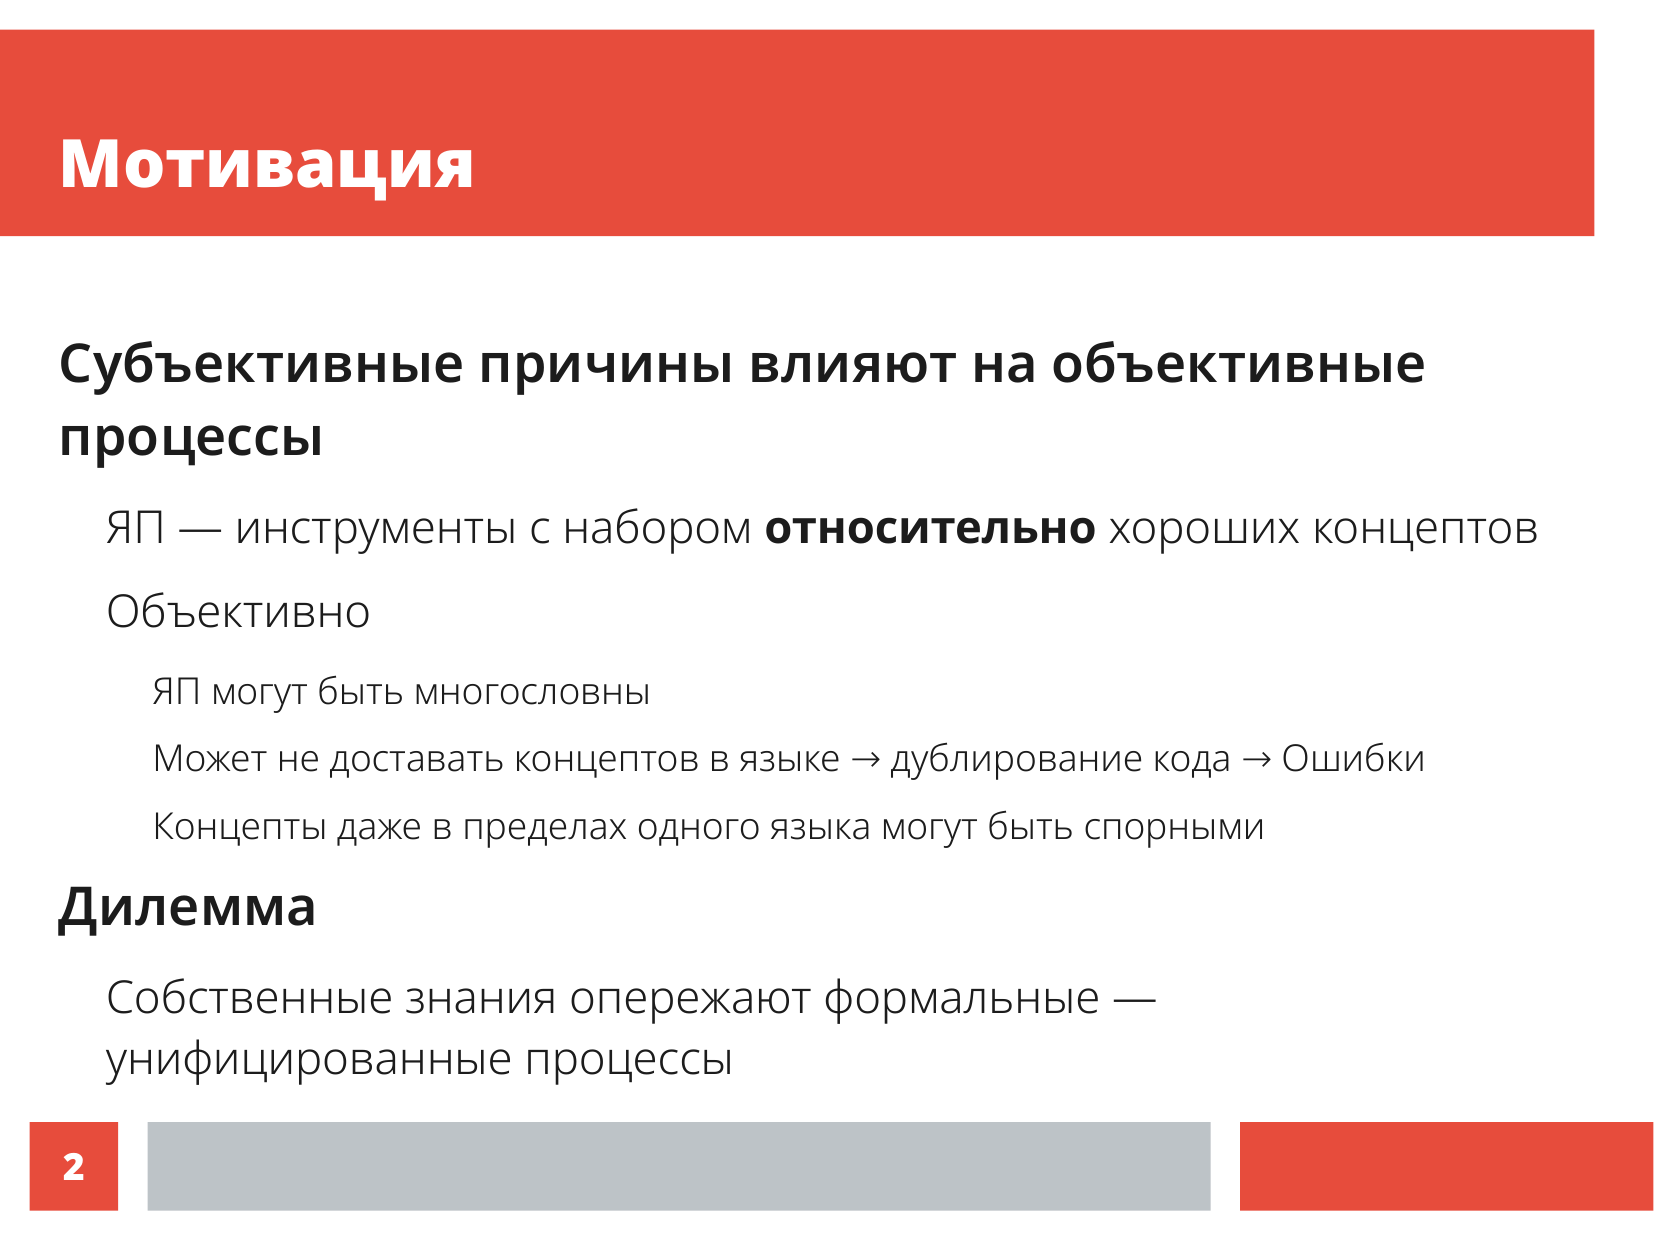

# Мотивация
Субъективные причины влияют на объективные процессы
ЯП — инструменты с набором относительно хороших концептов
Объективно
ЯП могут быть многословны
Может не доставать концептов в языке → дублирование кода → Ошибки
Концепты даже в пределах одного языка могут быть спорными
Дилемма
Собственные знания опережают формальные — унифицированные процессы
2